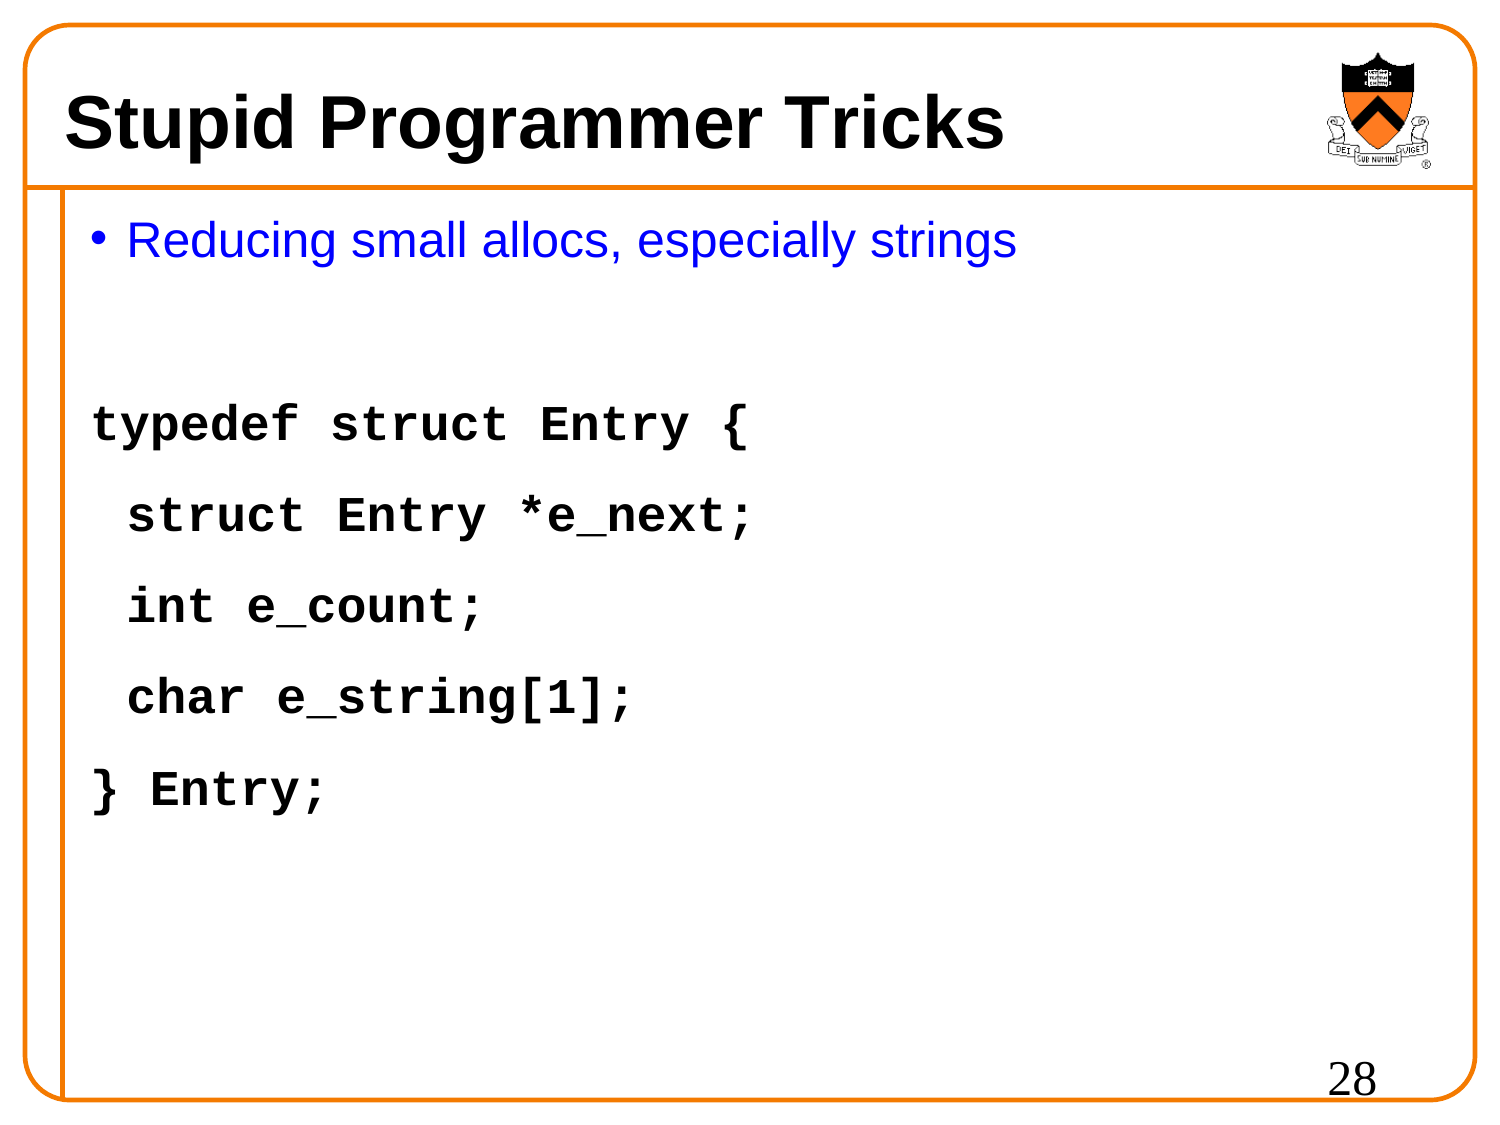

# Stupid Programmer Tricks
Reducing small allocs, especially strings
typedef struct Entry {
	struct Entry *e_next;
	int e_count;
	char e_string[1];
} Entry;
28